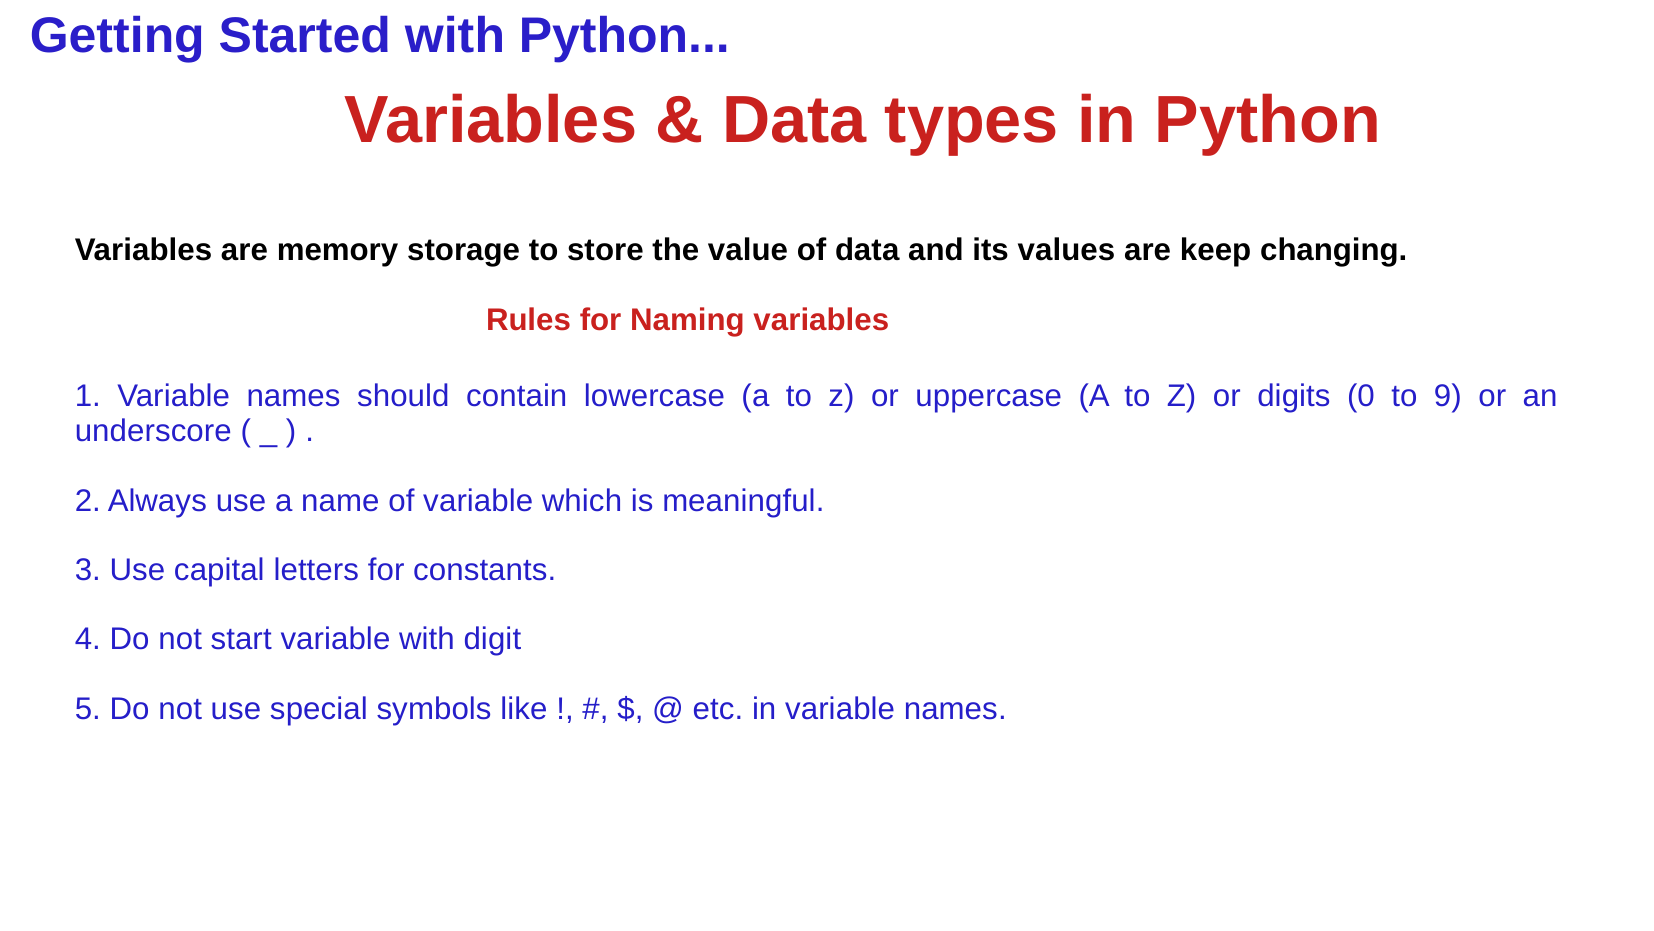

Getting Started with Python...
Variables & Data types in Python
Variables are memory storage to store the value of data and its values are keep changing.
 Rules for Naming variables
1. Variable names should contain lowercase (a to z) or uppercase (A to Z) or digits (0 to 9) or an underscore ( _ ) .
2. Always use a name of variable which is meaningful.
3. Use capital letters for constants.
4. Do not start variable with digit
5. Do not use special symbols like !, #, $, @ etc. in variable names.